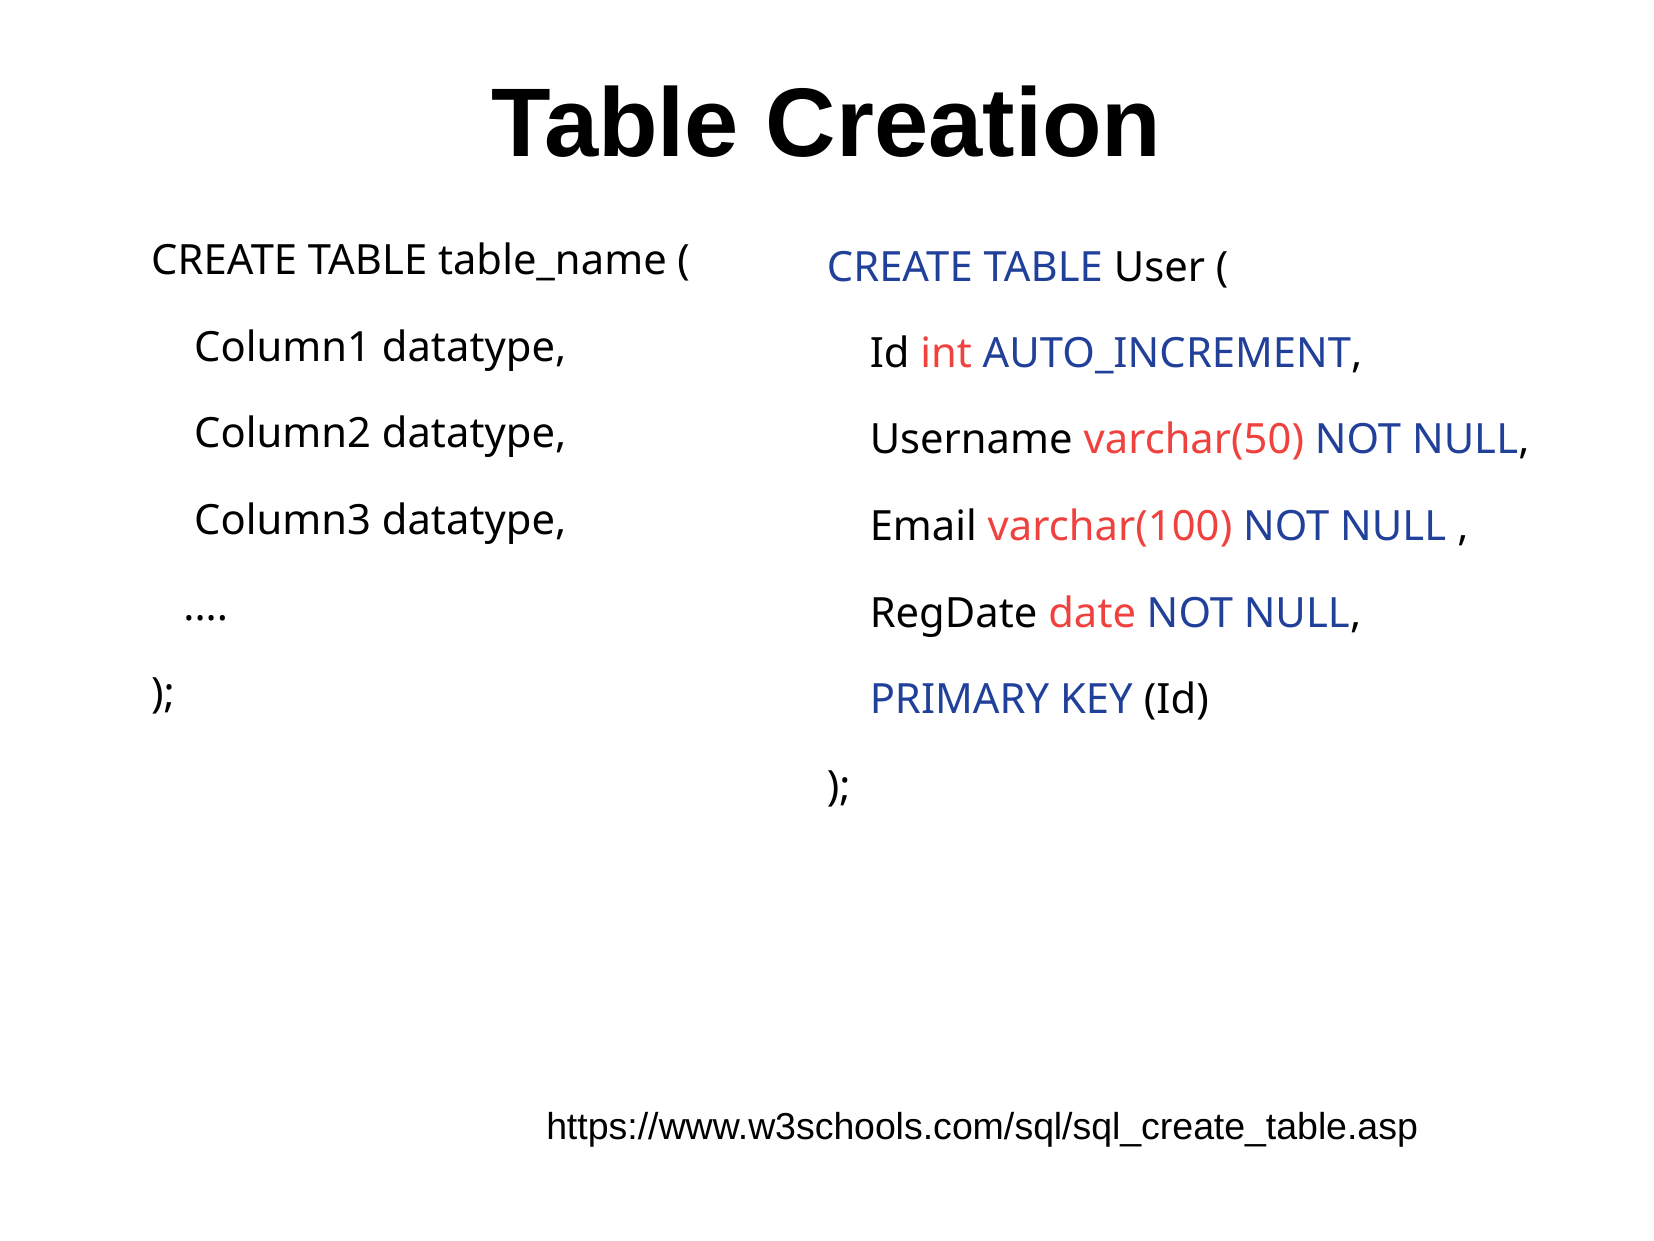

# Table Creation
CREATE TABLE table_name (
 Column1 datatype,
 Column2 datatype,
 Column3 datatype,
 ....
);
CREATE TABLE User (
 Id int AUTO_INCREMENT,
 Username varchar(50) NOT NULL,
 Email varchar(100) NOT NULL ,
 RegDate date NOT NULL,
 PRIMARY KEY (Id)
);
https://www.w3schools.com/sql/sql_create_table.asp